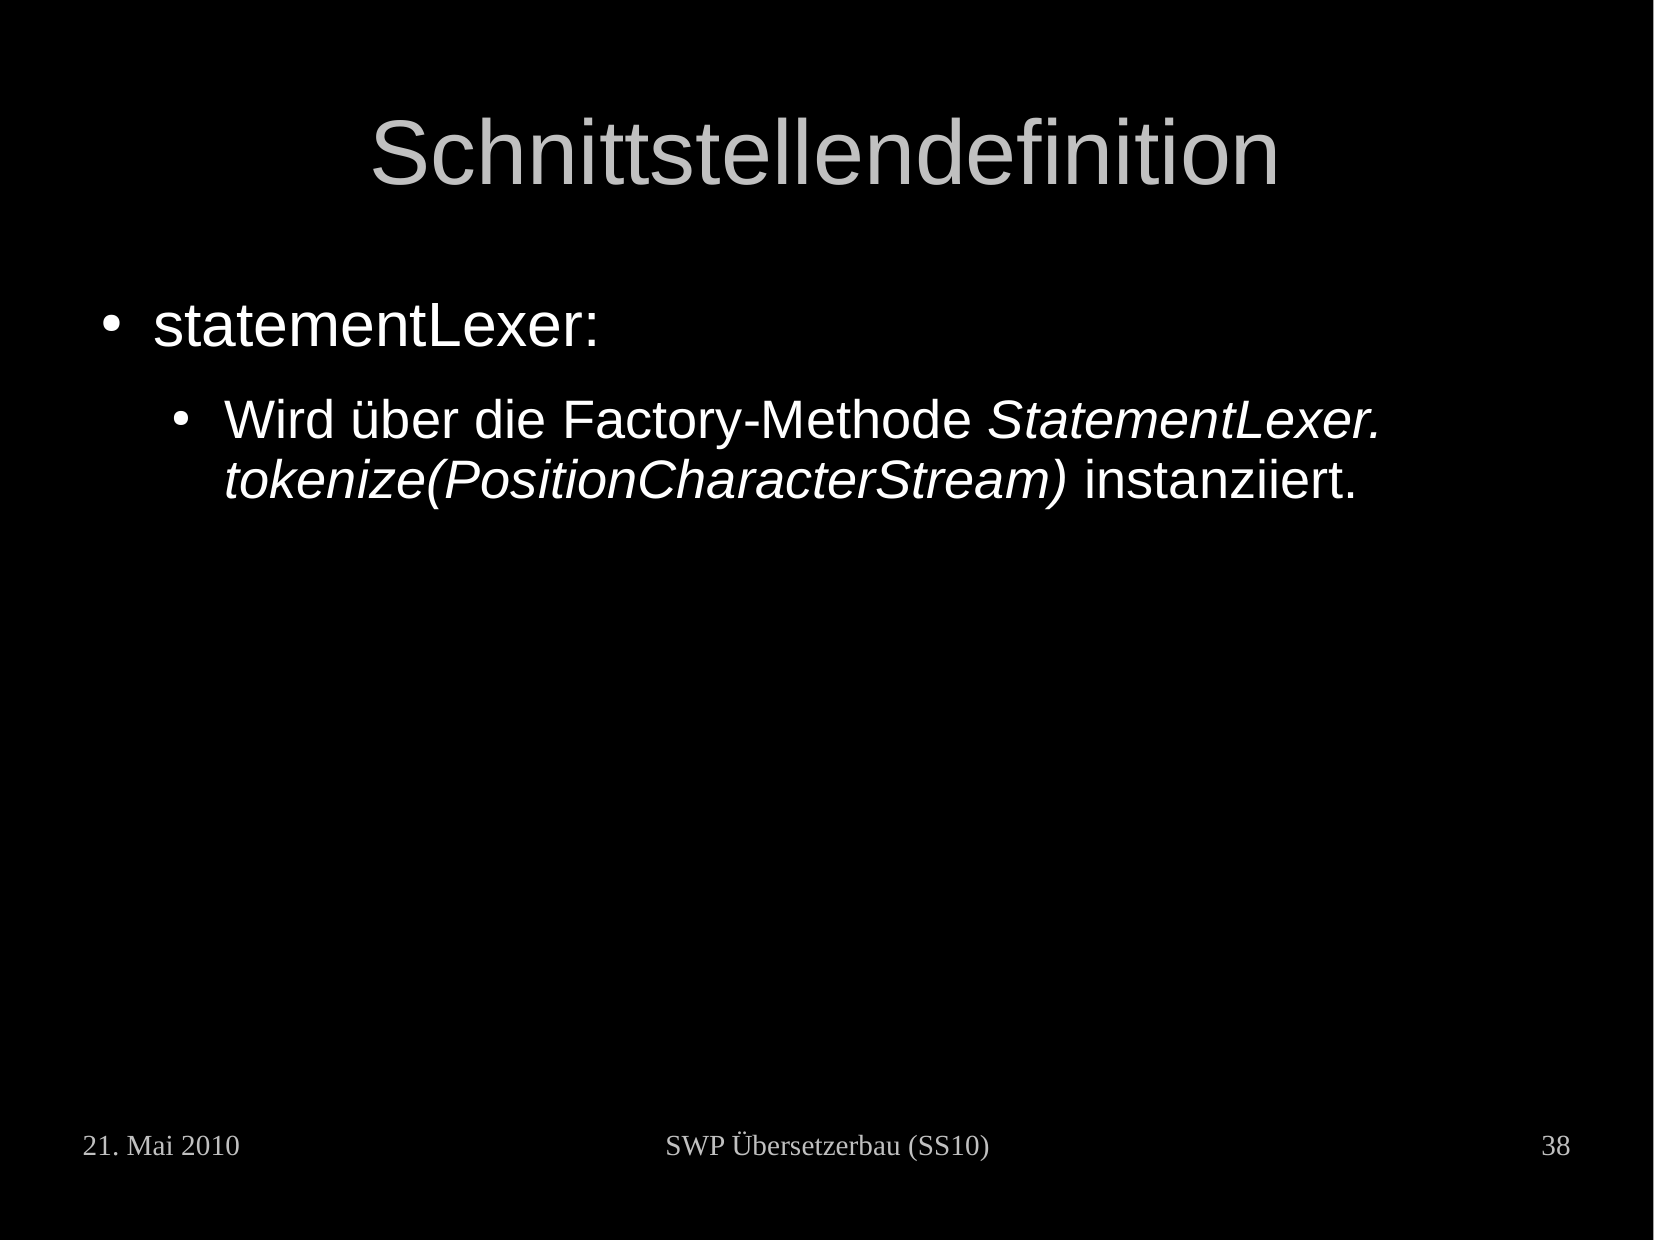

# Schnittstellendefinition
statementLexer:
Wird über die Factory-Methode StatementLexer. tokenize(PositionCharacterStream) instanziiert.
38